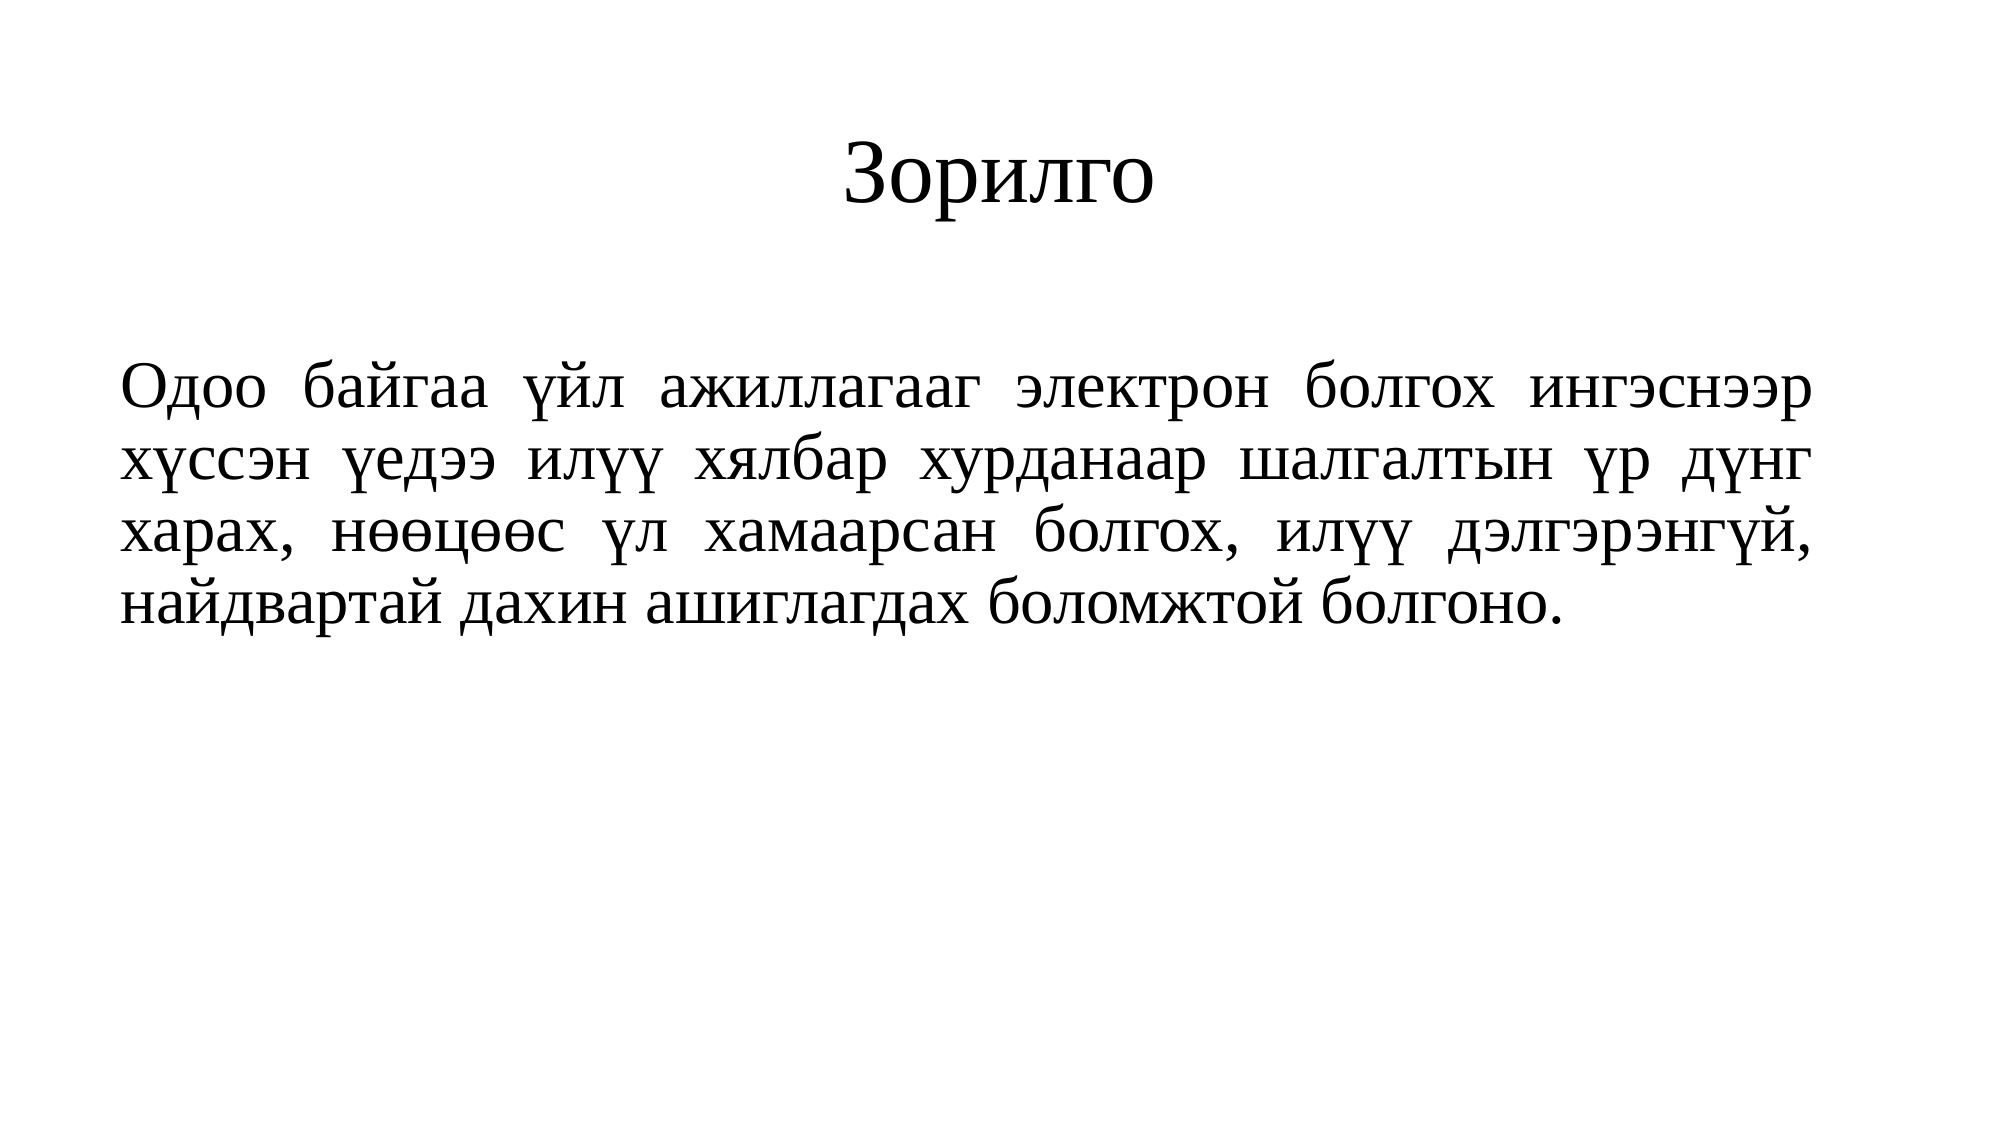

Зорилго
Одоо байгаа үйл ажиллагааг электрон болгох ингэснээр хүссэн үедээ илүү хялбар хурданаар шалгалтын үр дүнг харах, нөөцөөс үл хамаарсан болгох, илүү дэлгэрэнгүй, найдвартай дахин ашиглагдах боломжтой болгоно.